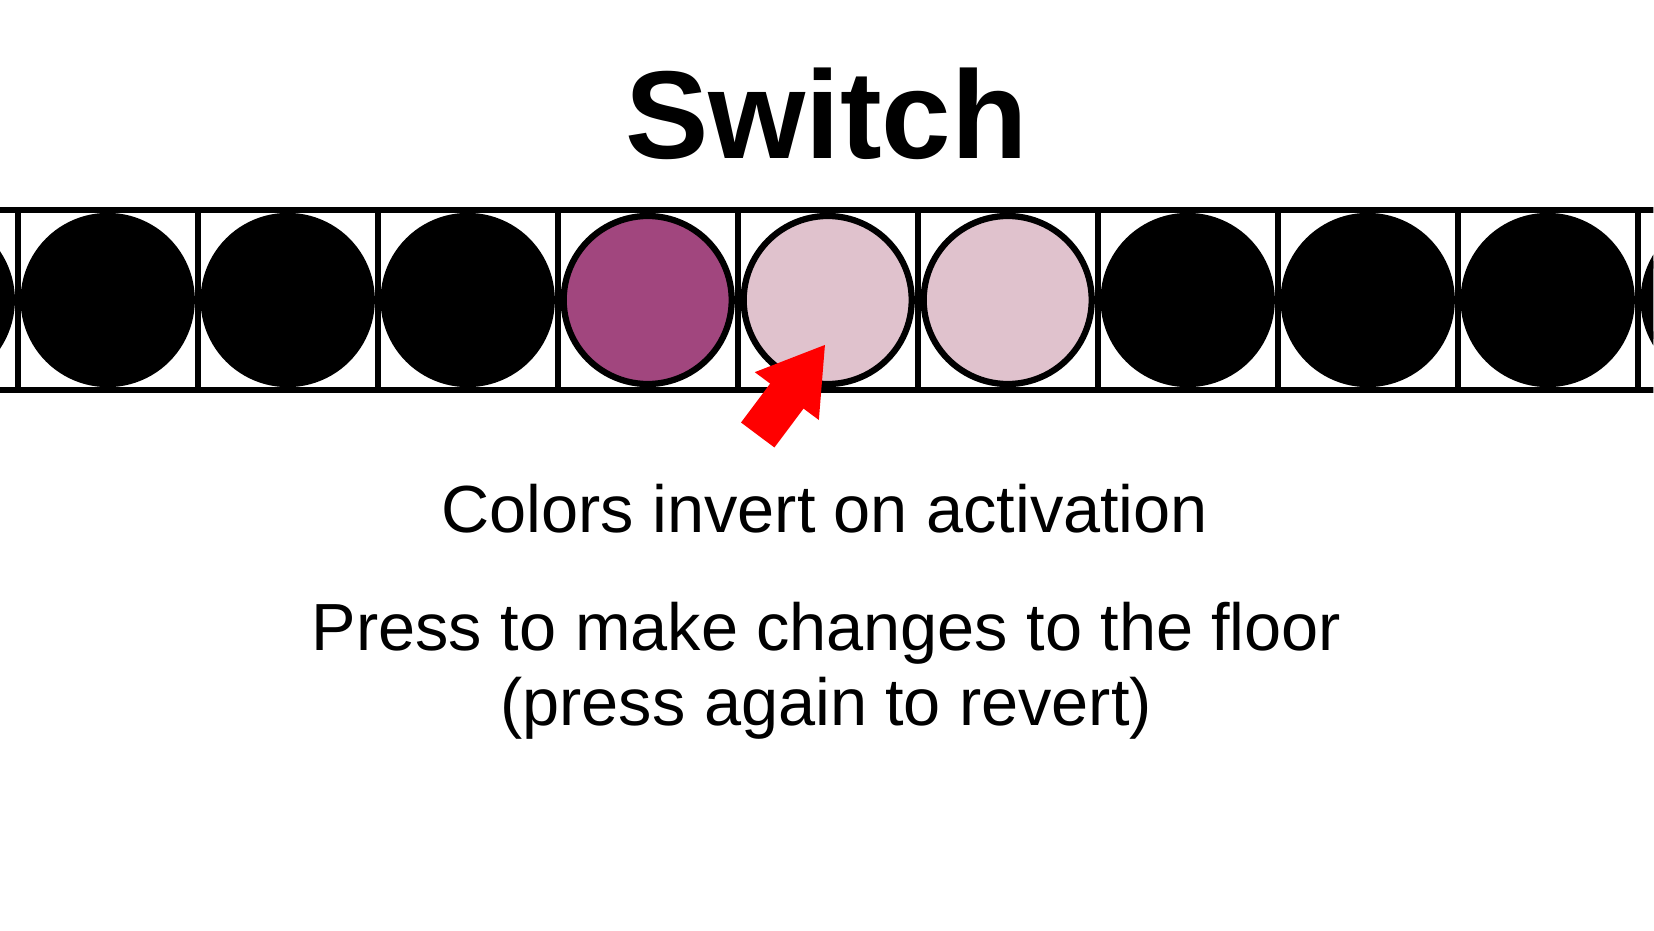

# Switch
Press to make changes to the floor
(press again to revert)
Colors invert on activation